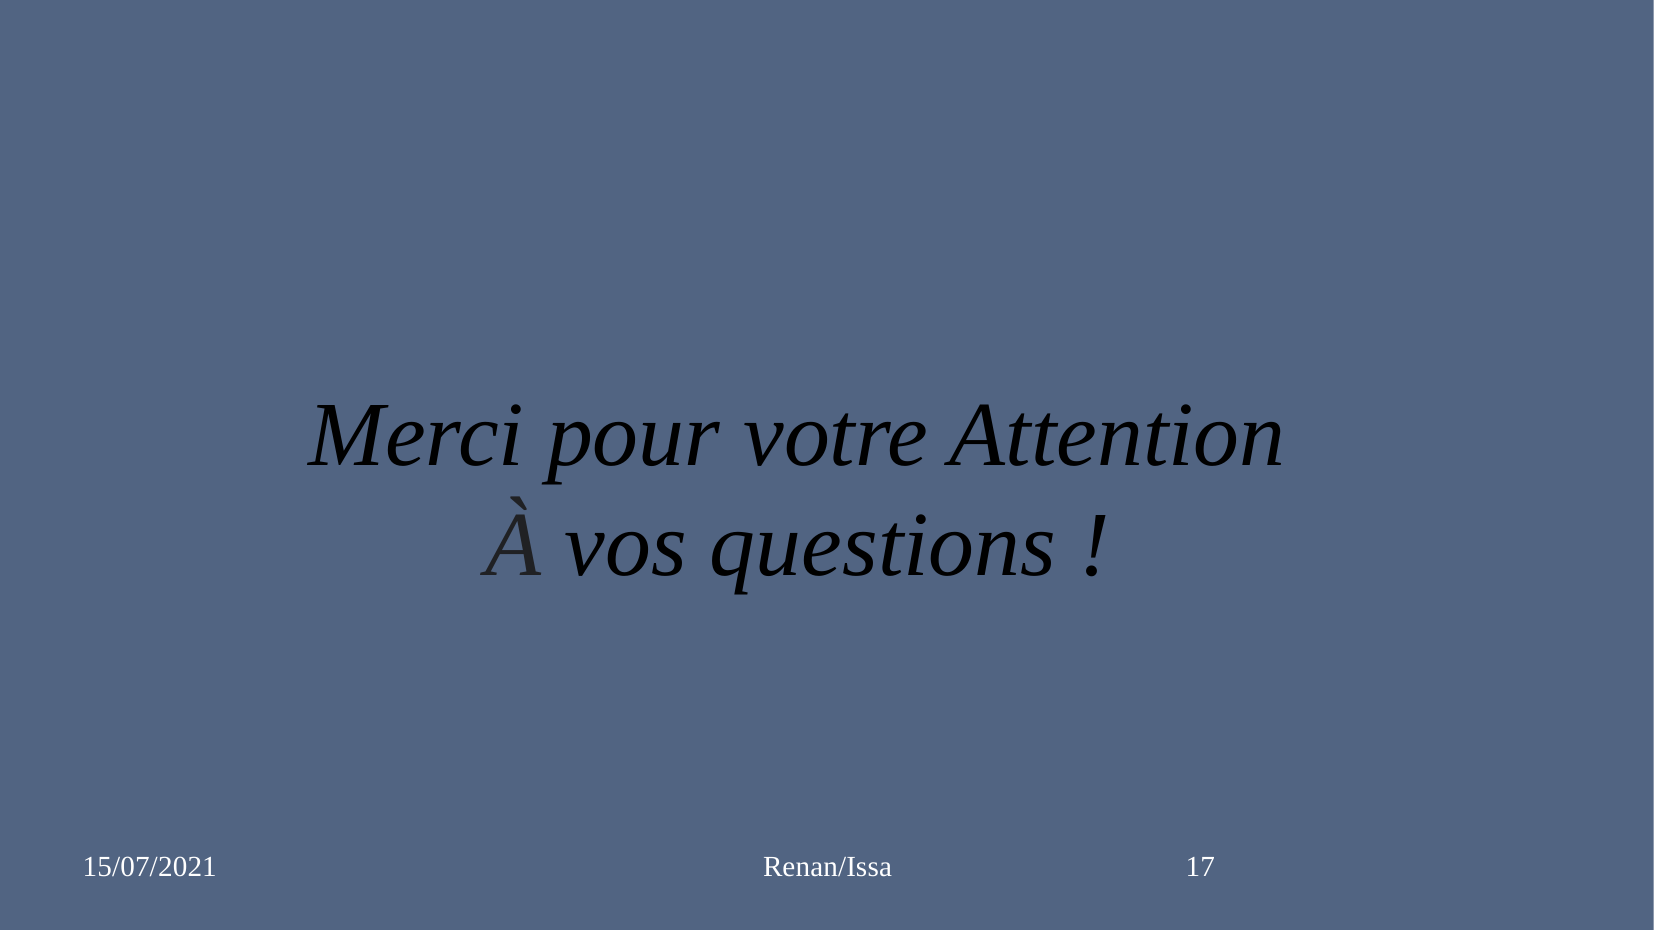

# Merci pour votre Attention À vos questions !
15/07/2021
Renan/Issa